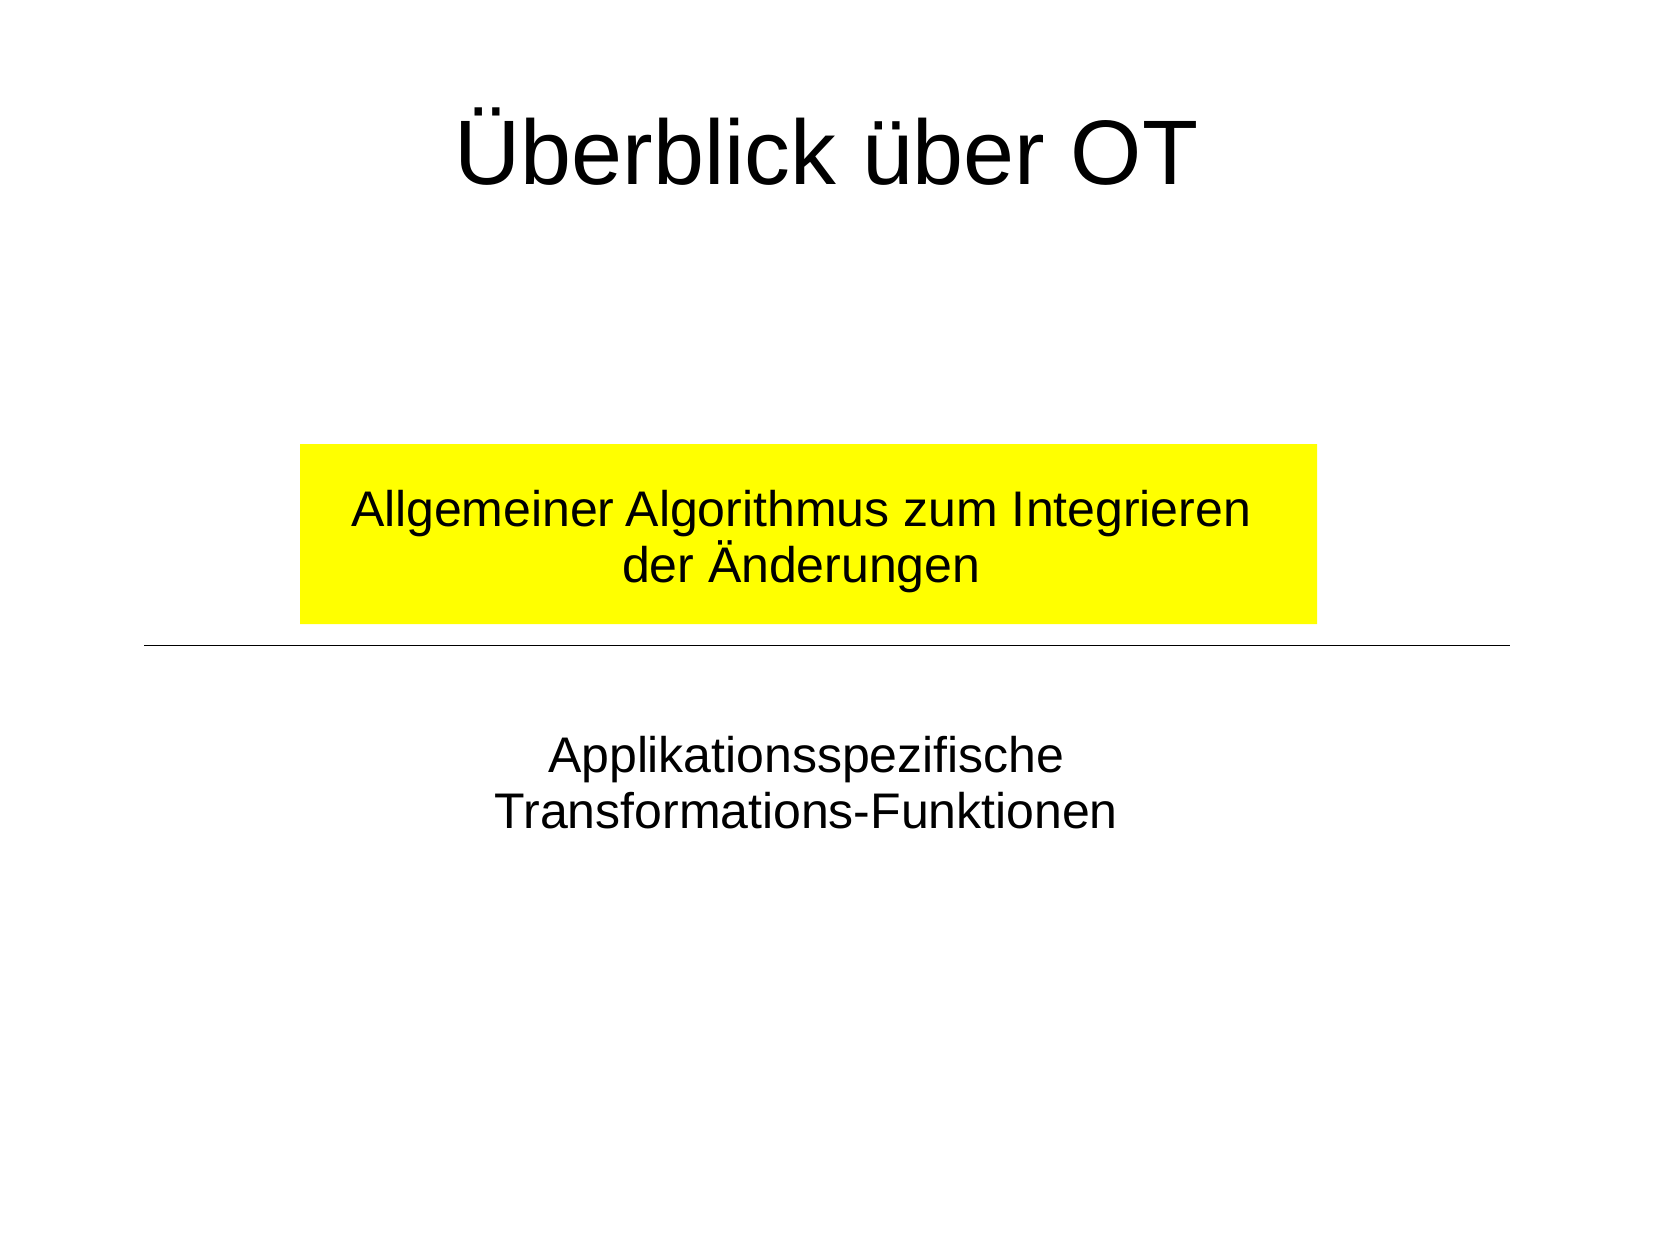

# Überblick über OT
Allgemeiner Algorithmus zum Integrieren der Änderungen
Applikationsspezifische Transformations-Funktionen